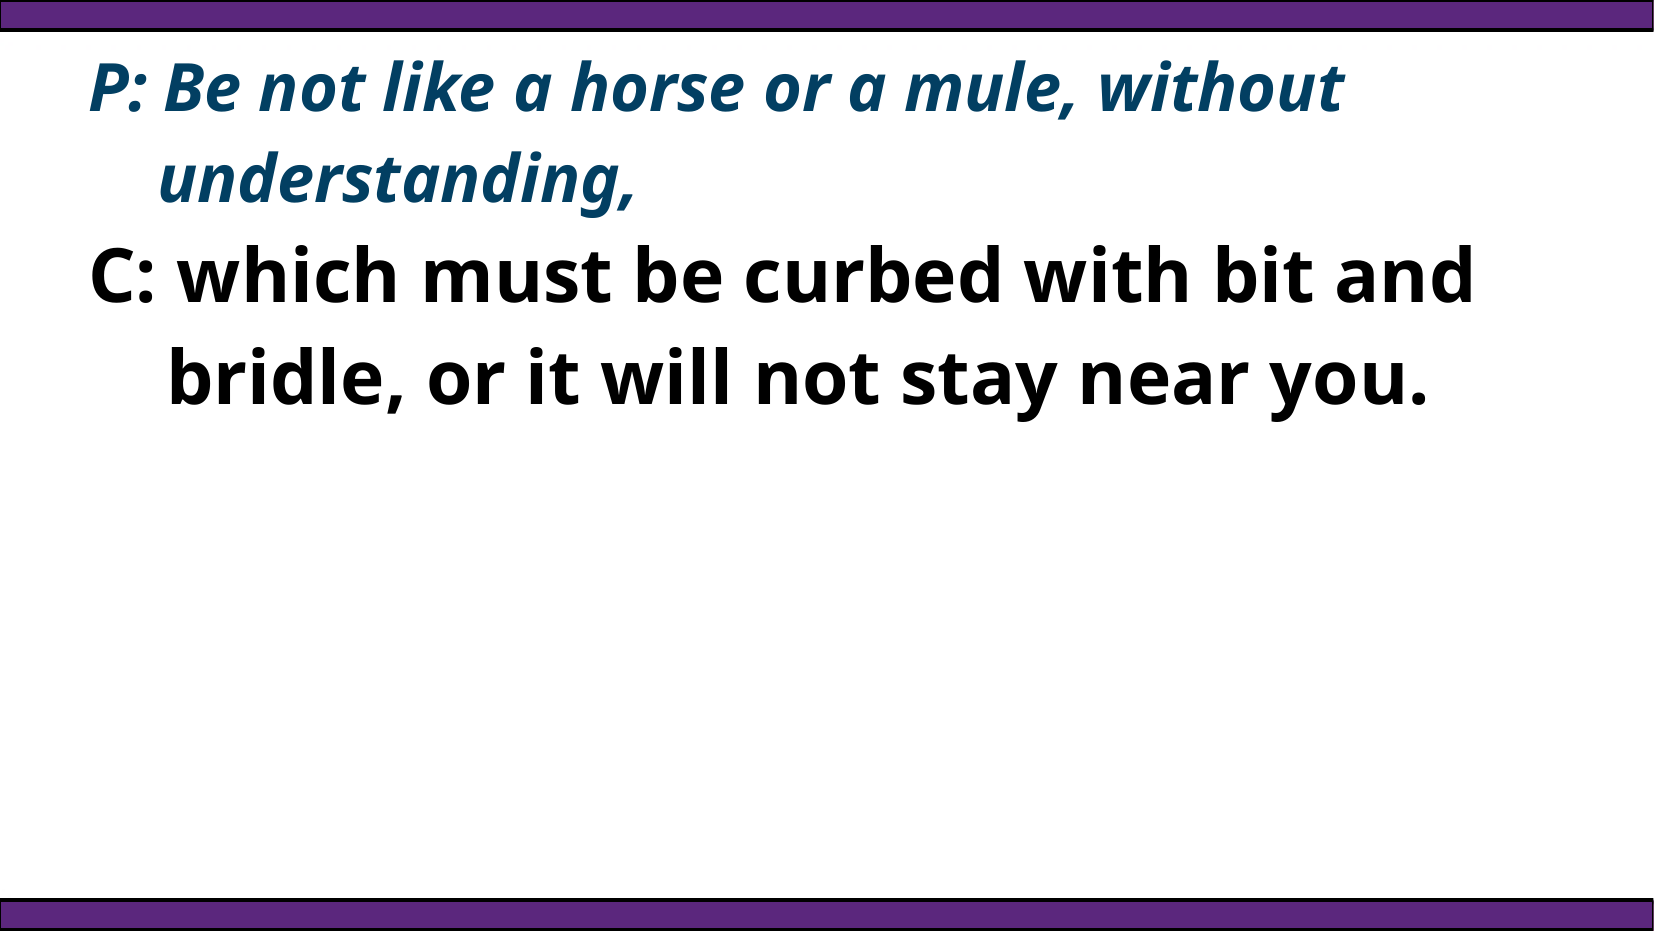

P:	Be not like a horse or a mule, without
 understanding,
C: which must be curbed with bit and
 bridle, or it will not stay near you.